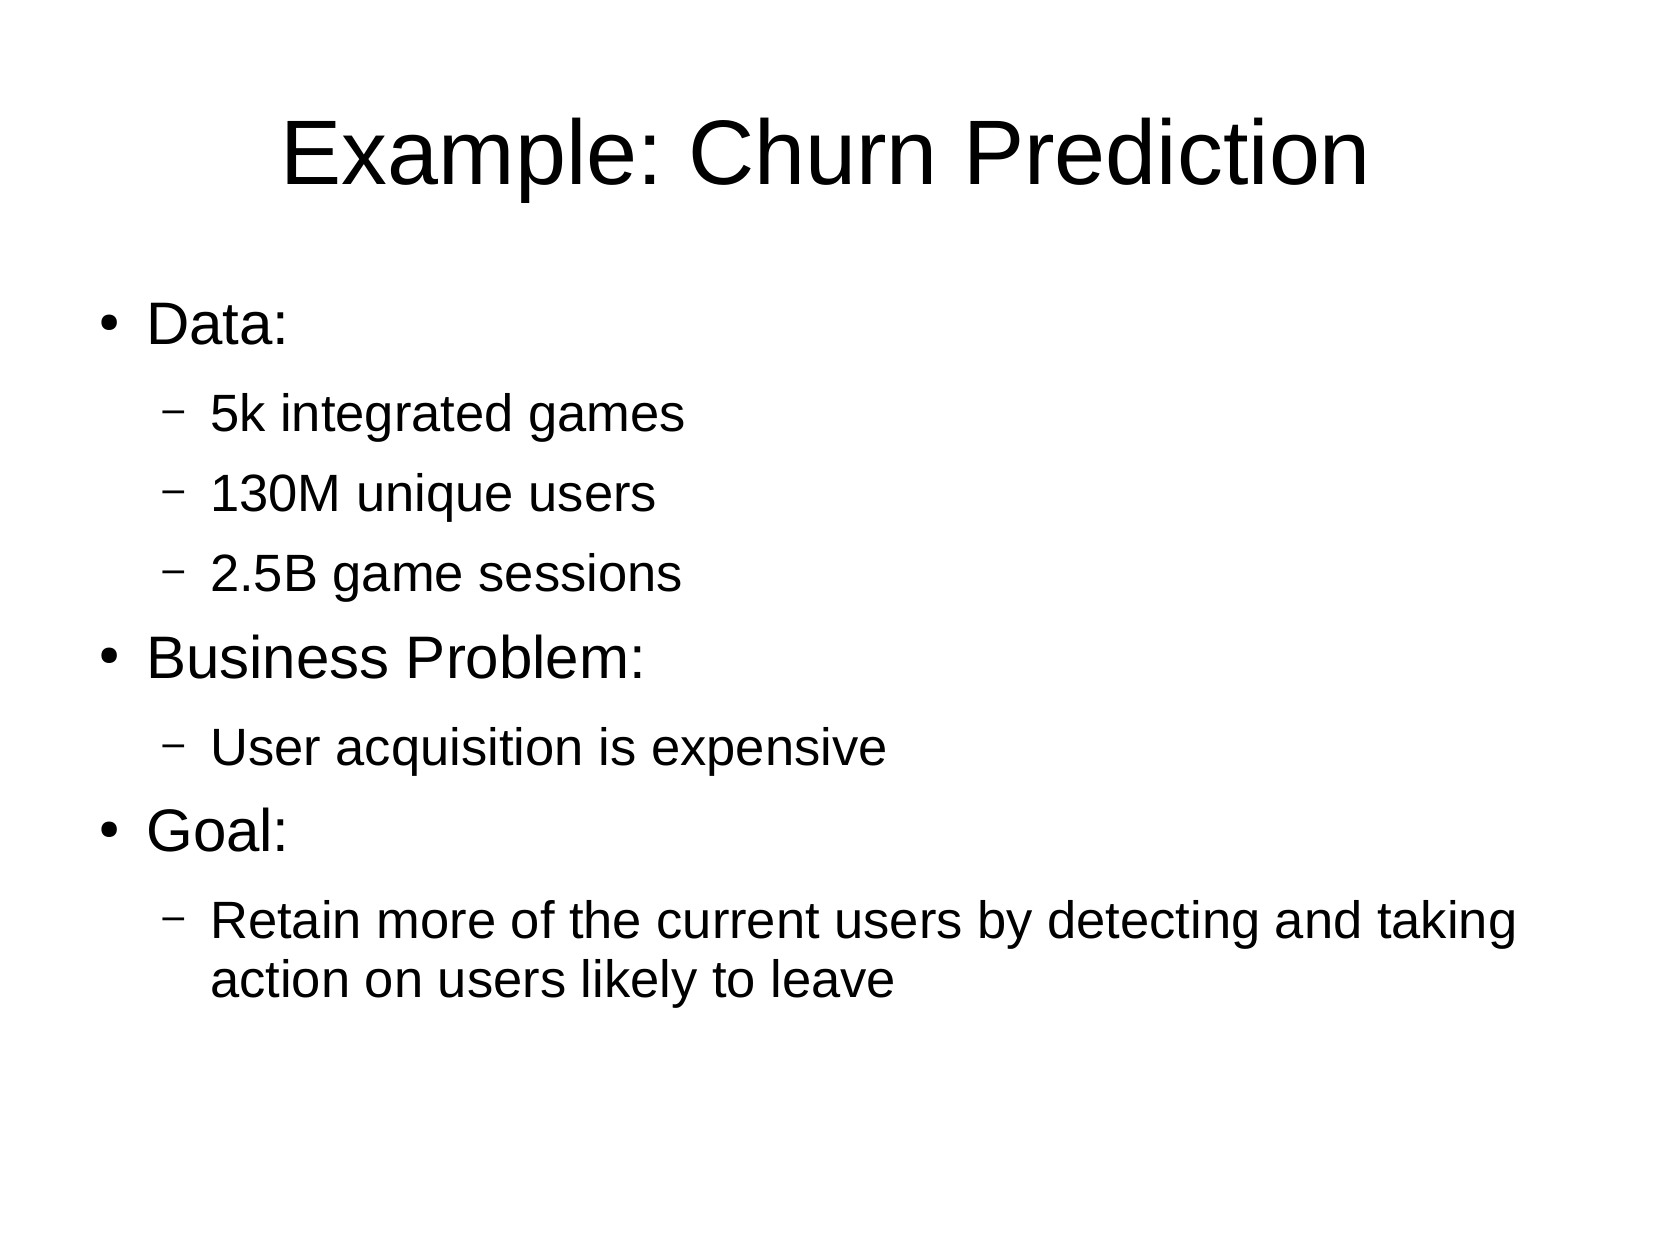

# Example: Churn Prediction
Data:
5k integrated games
130M unique users
2.5B game sessions
Business Problem:
User acquisition is expensive
Goal:
Retain more of the current users by detecting and taking action on users likely to leave